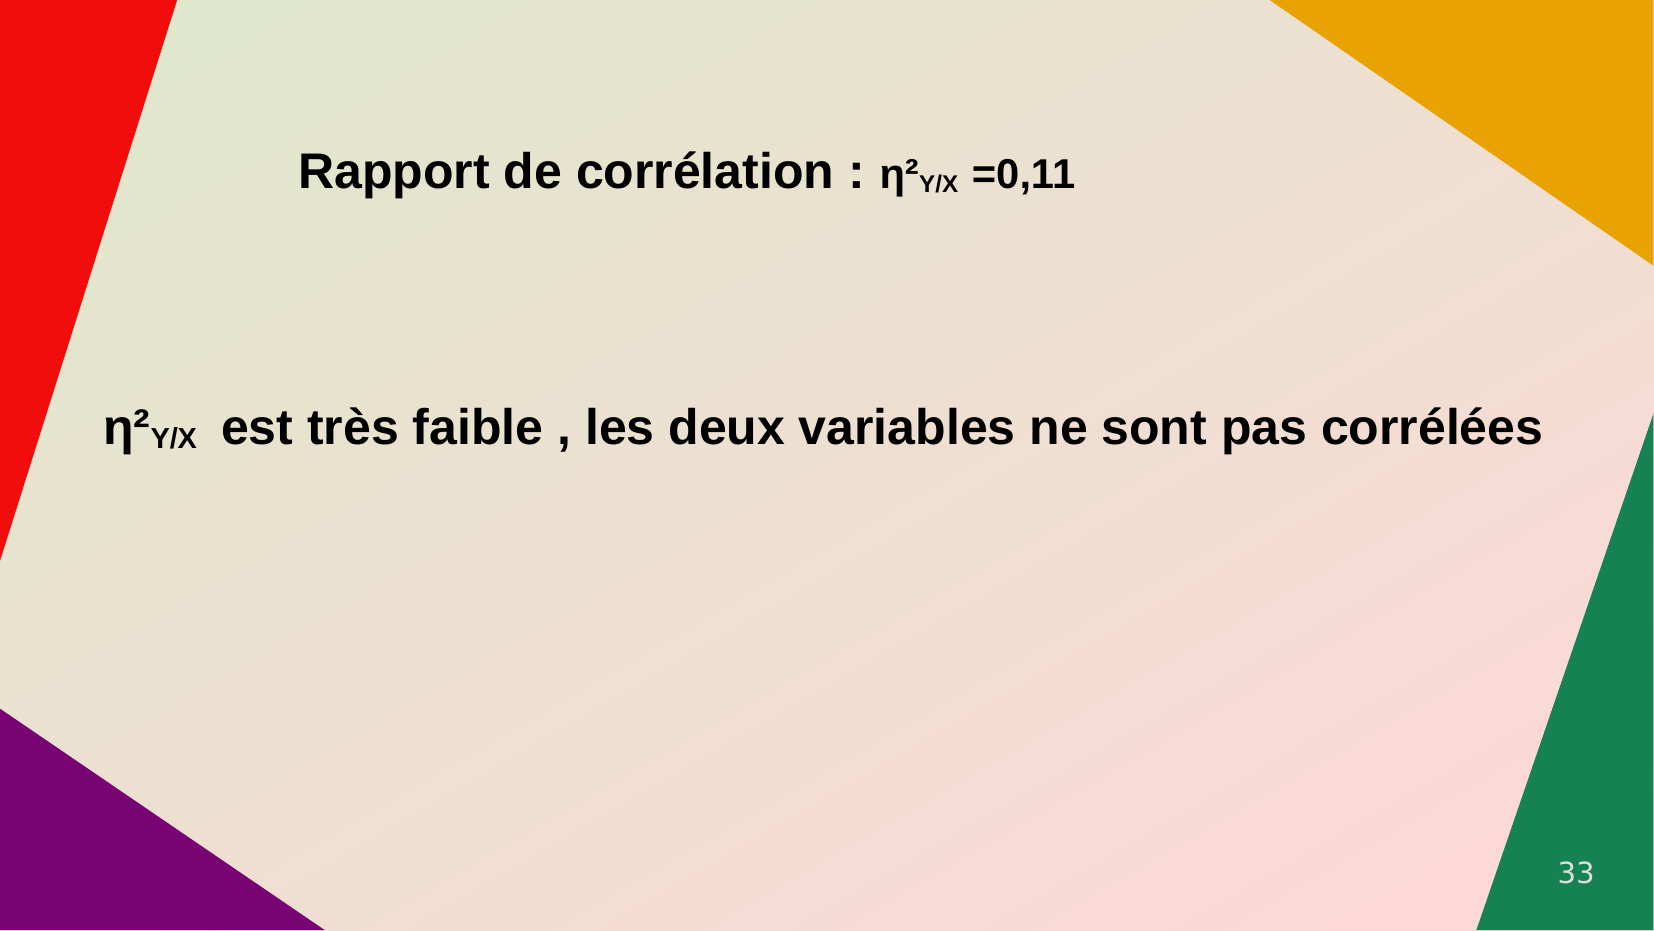

#
Rapport de corrélation : η²Y/X =0,11
η²Y/X est très faible , les deux variables ne sont pas corrélées
33